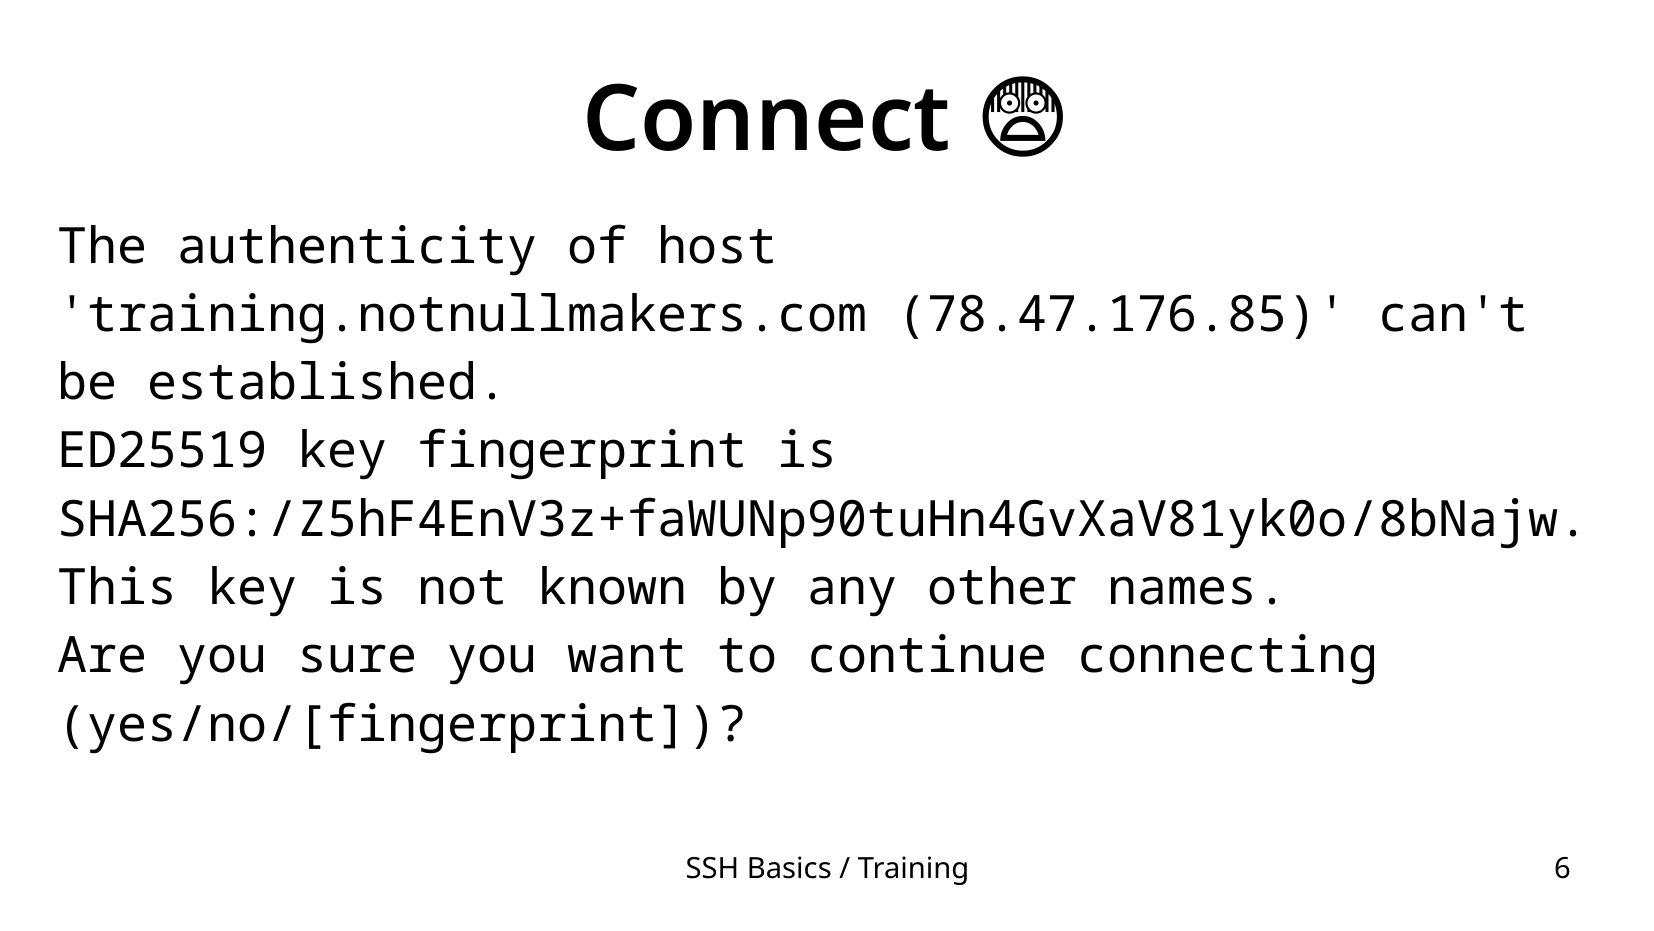

# Connect 😨
The authenticity of host 'training.notnullmakers.com (78.47.176.85)' can't be established.
ED25519 key fingerprint is SHA256:/Z5hF4EnV3z+faWUNp90tuHn4GvXaV81yk0o/8bNajw.
This key is not known by any other names.
Are you sure you want to continue connecting (yes/no/[fingerprint])?
SSH Basics / Training
6